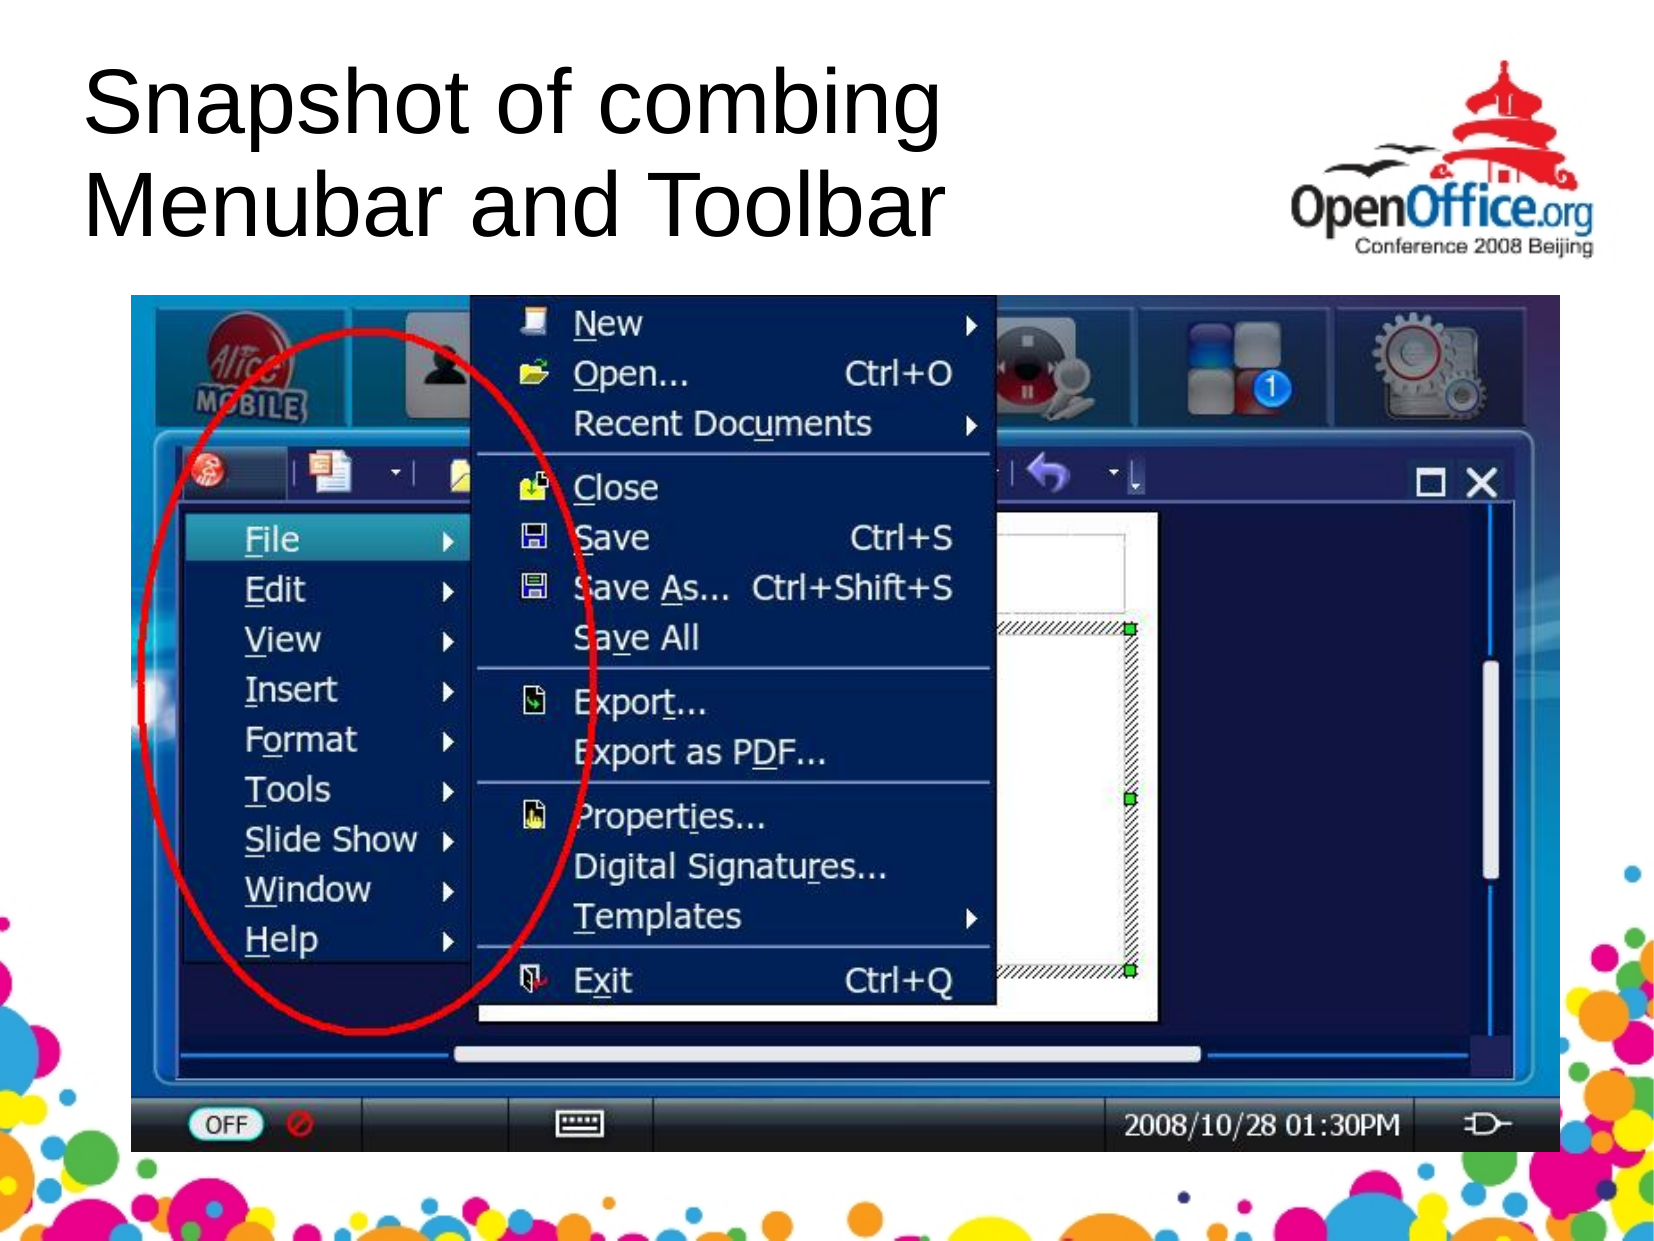

# Snapshot of combing Menubar and Toolbar